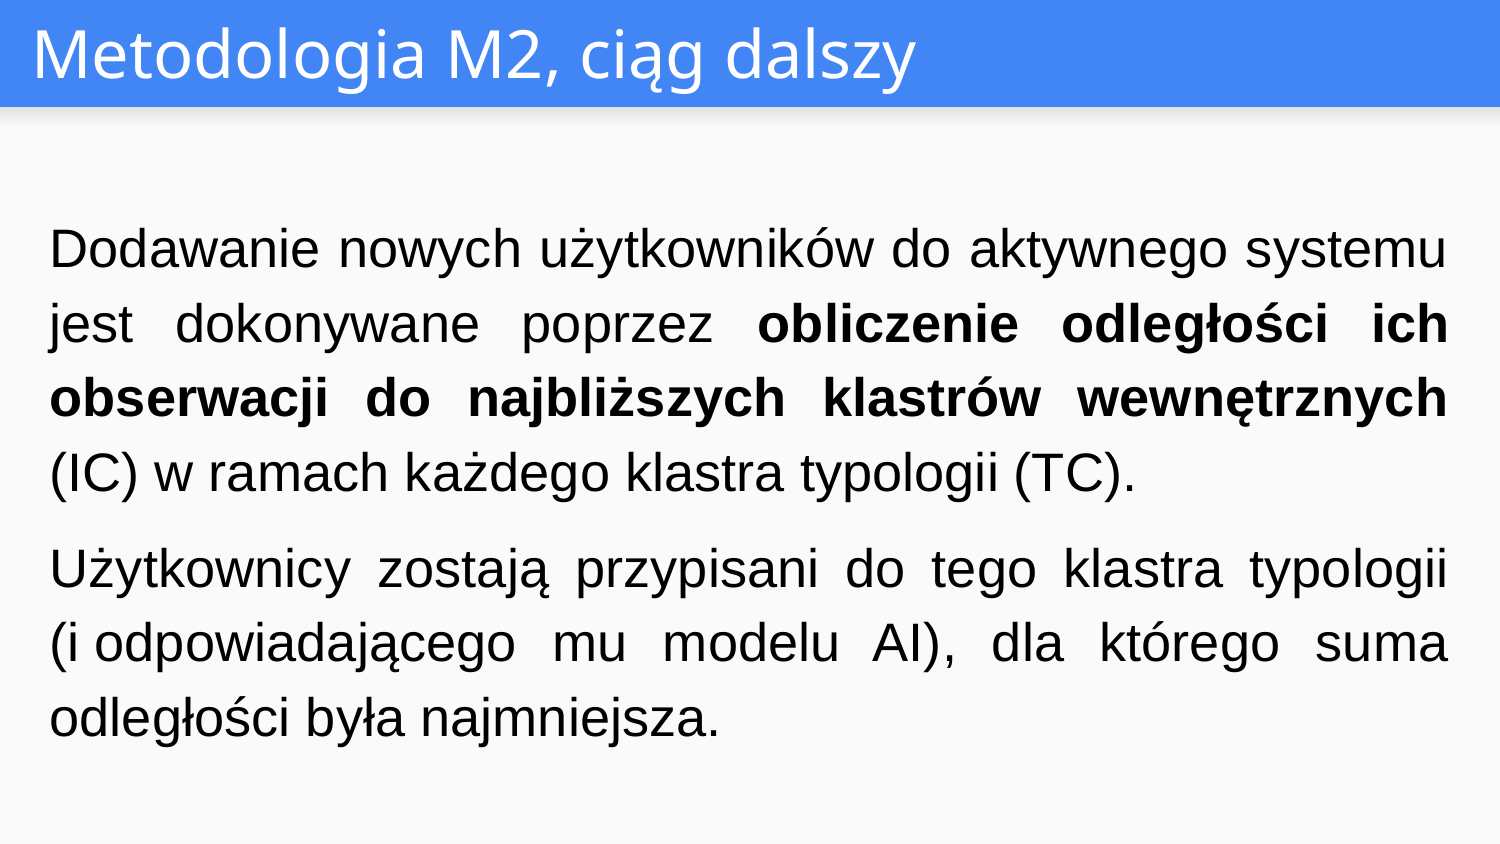

# Metodologia M2, ciąg dalszy
Dodawanie nowych użytkowników do aktywnego systemu jest dokonywane poprzez obliczenie odległości ich obserwacji do najbliższych klastrów wewnętrznych (IC) w ramach każdego klastra typologii (TC).
Użytkownicy zostają przypisani do tego klastra typologii (i odpowiadającego mu modelu AI), dla którego suma odległości była najmniejsza.